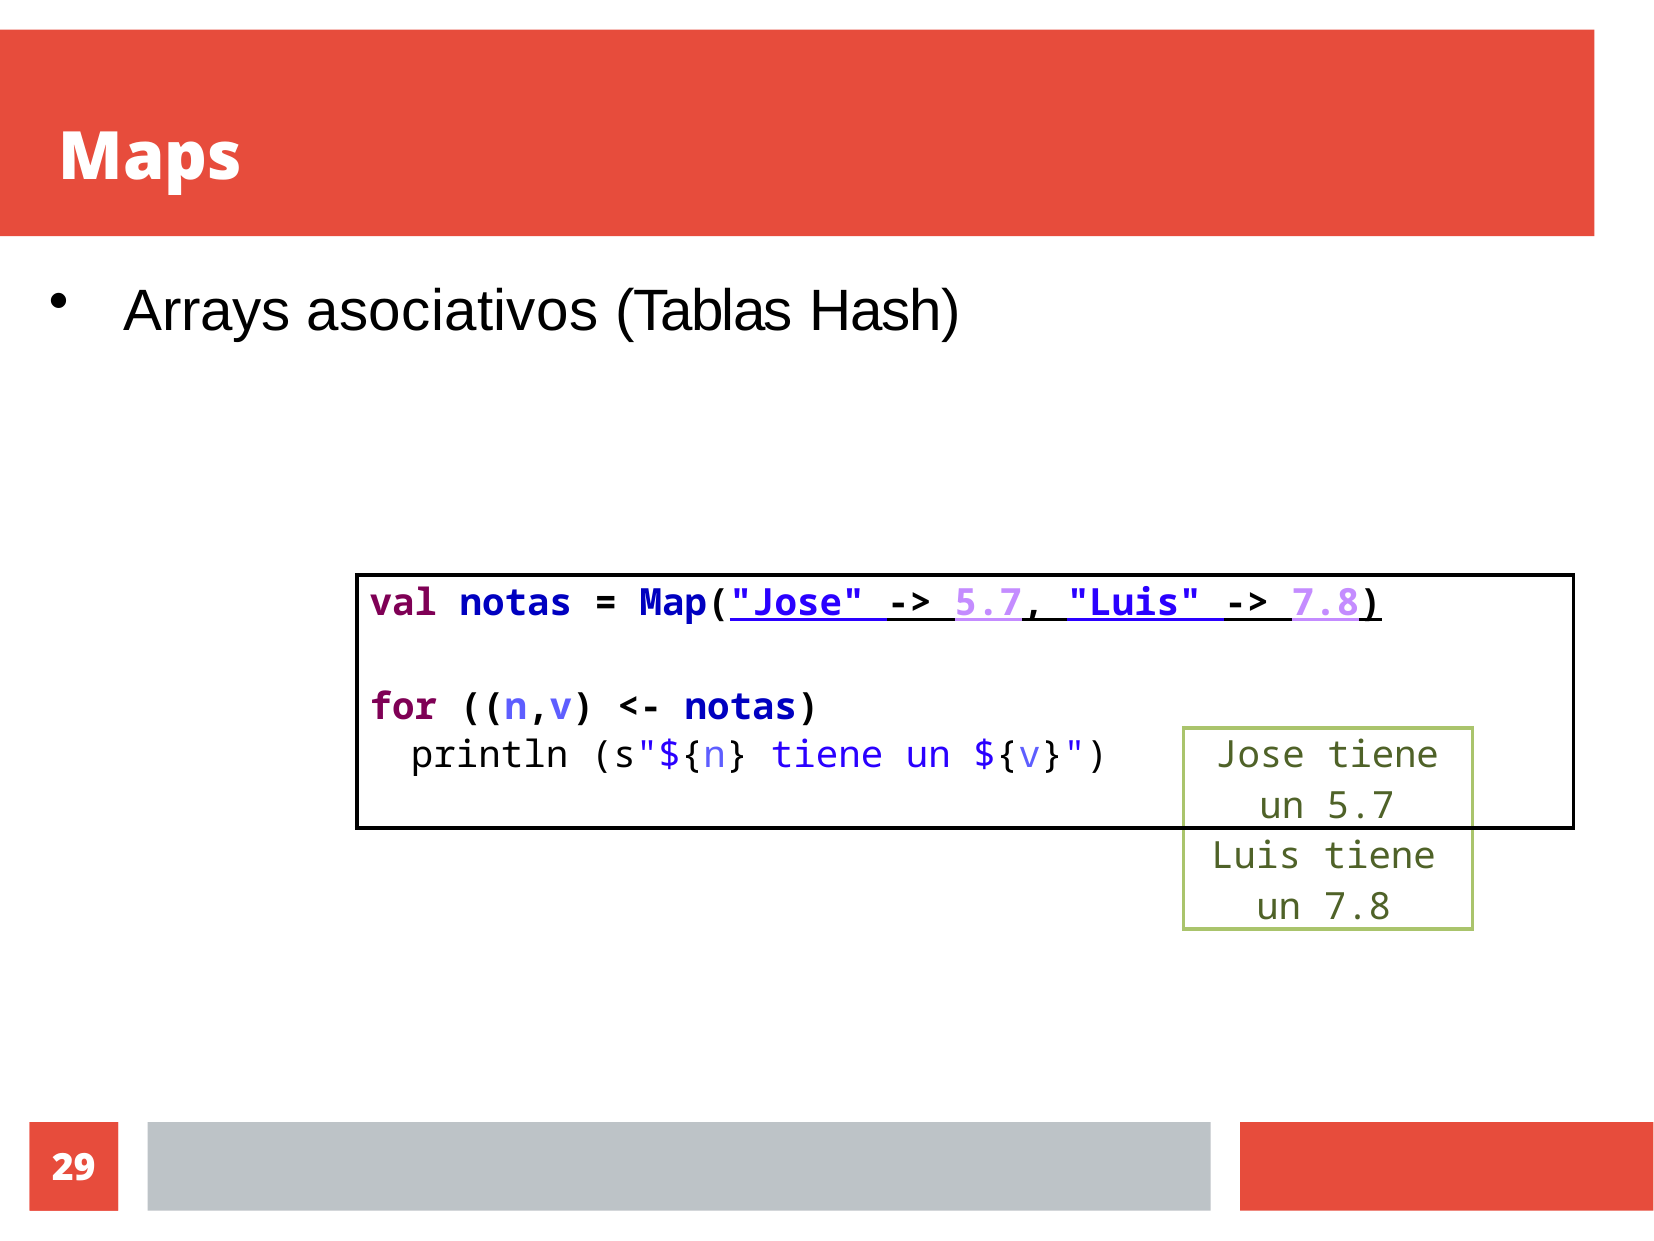

# Maps
Arrays asociativos (Tablas Hash)
| val notas = Map("Jose" -> 5.7, "Luis" -> 7.8) for ((n,v) <- notas) | | |
| --- | --- | --- |
| println (s"${n} tiene un ${v}") | Jose tiene un 5.7 | |
| | Luis tiene un 7.8 | |
29